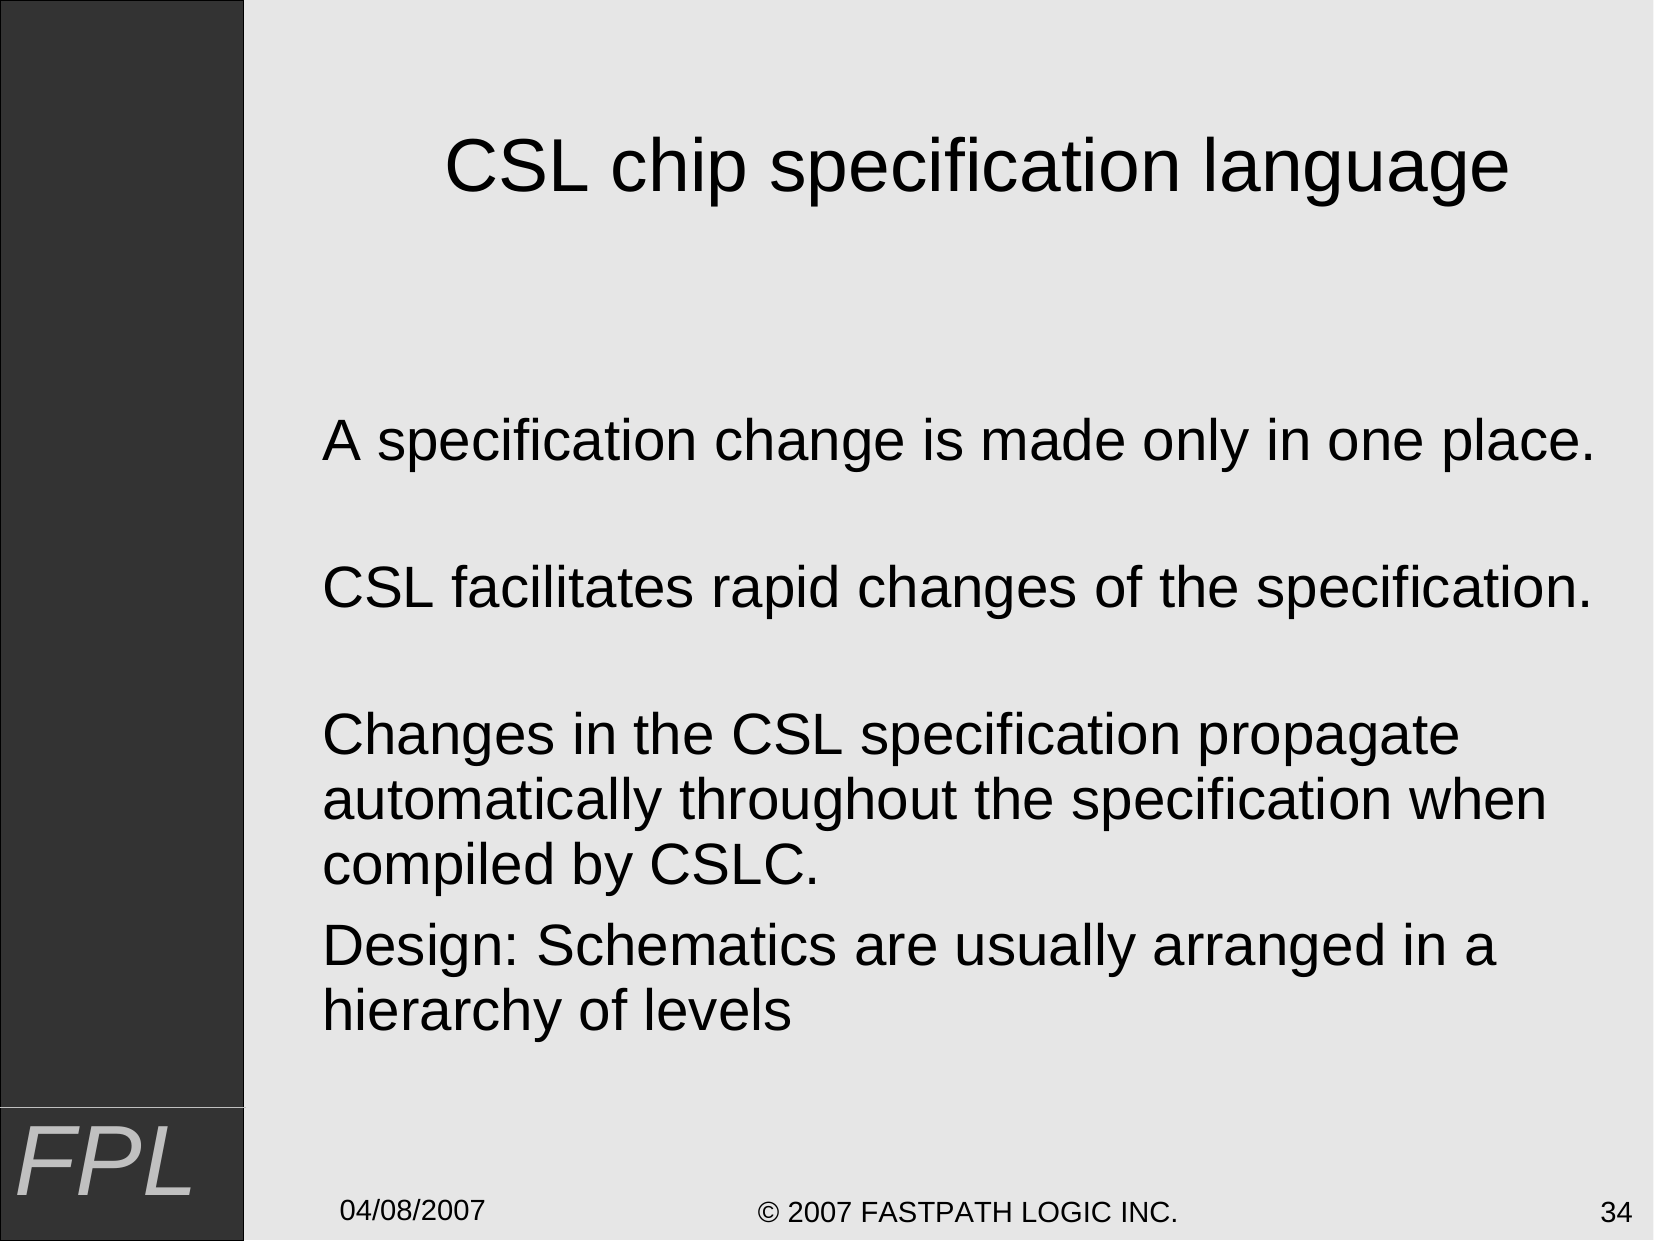

# CSL chip specification language
A specification change is made only in one place.
CSL facilitates rapid changes of the specification.
Changes in the CSL specification propagate automatically throughout the specification when compiled by CSLC.
Design: Schematics are usually arranged in a hierarchy of levels
04/08/2007
34
© 2007 FASTPATH LOGIC INC.